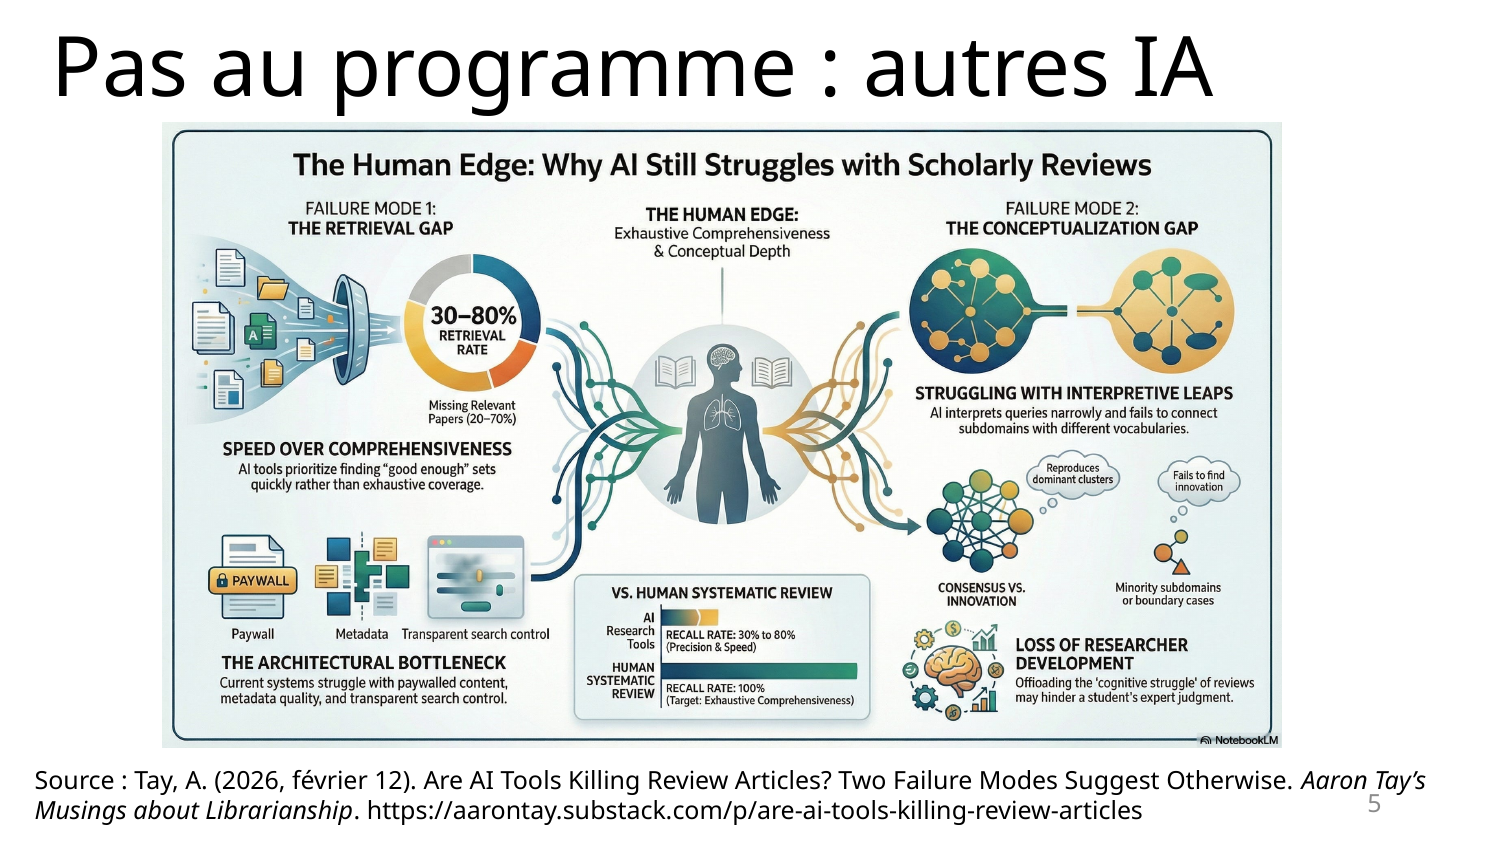

# Pas au programme : autres IA
Source : Tay, A. (2026, février 12). Are AI Tools Killing Review Articles? Two Failure Modes Suggest Otherwise. Aaron Tay’s Musings about Librarianship. https://aarontay.substack.com/p/are-ai-tools-killing-review-articles
5